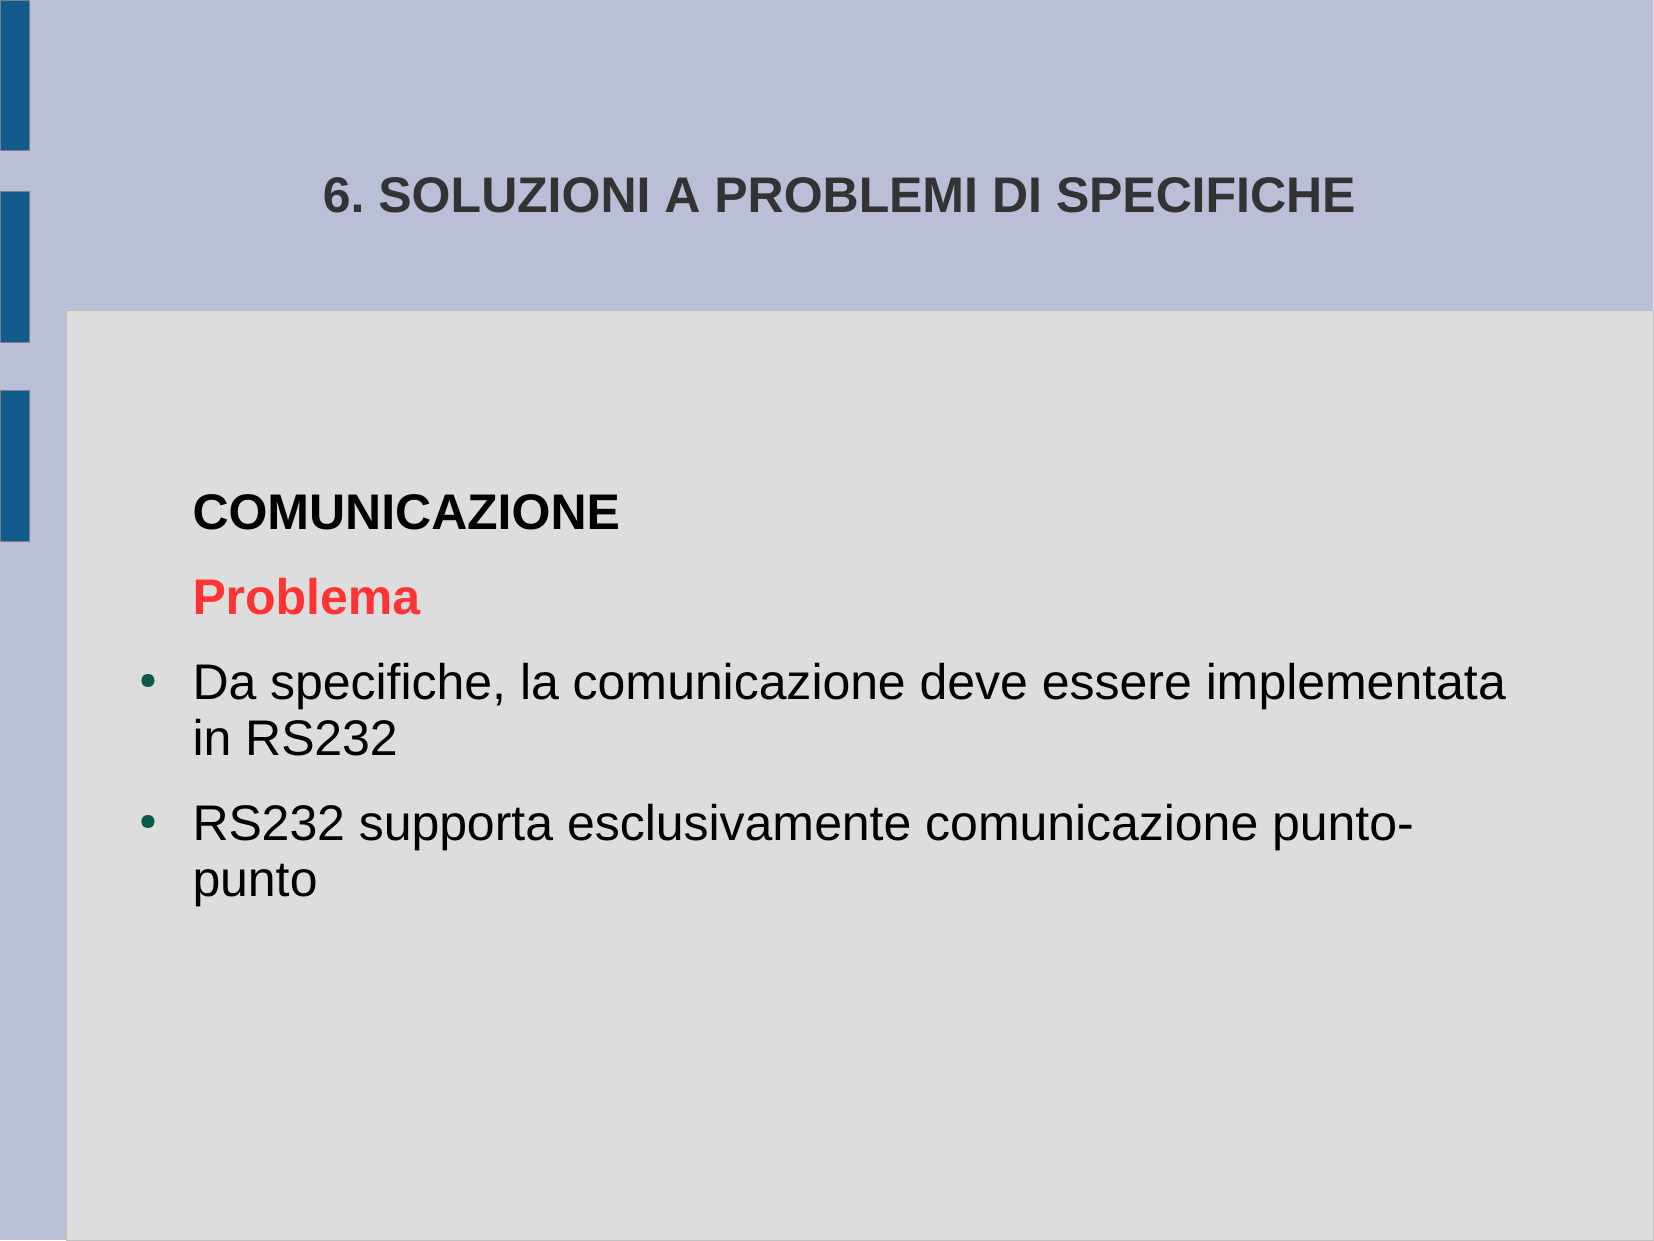

# 6. SOLUZIONI A PROBLEMI DI SPECIFICHE
COMUNICAZIONE
Problema
Da specifiche, la comunicazione deve essere implementata in RS232
RS232 supporta esclusivamente comunicazione punto-punto